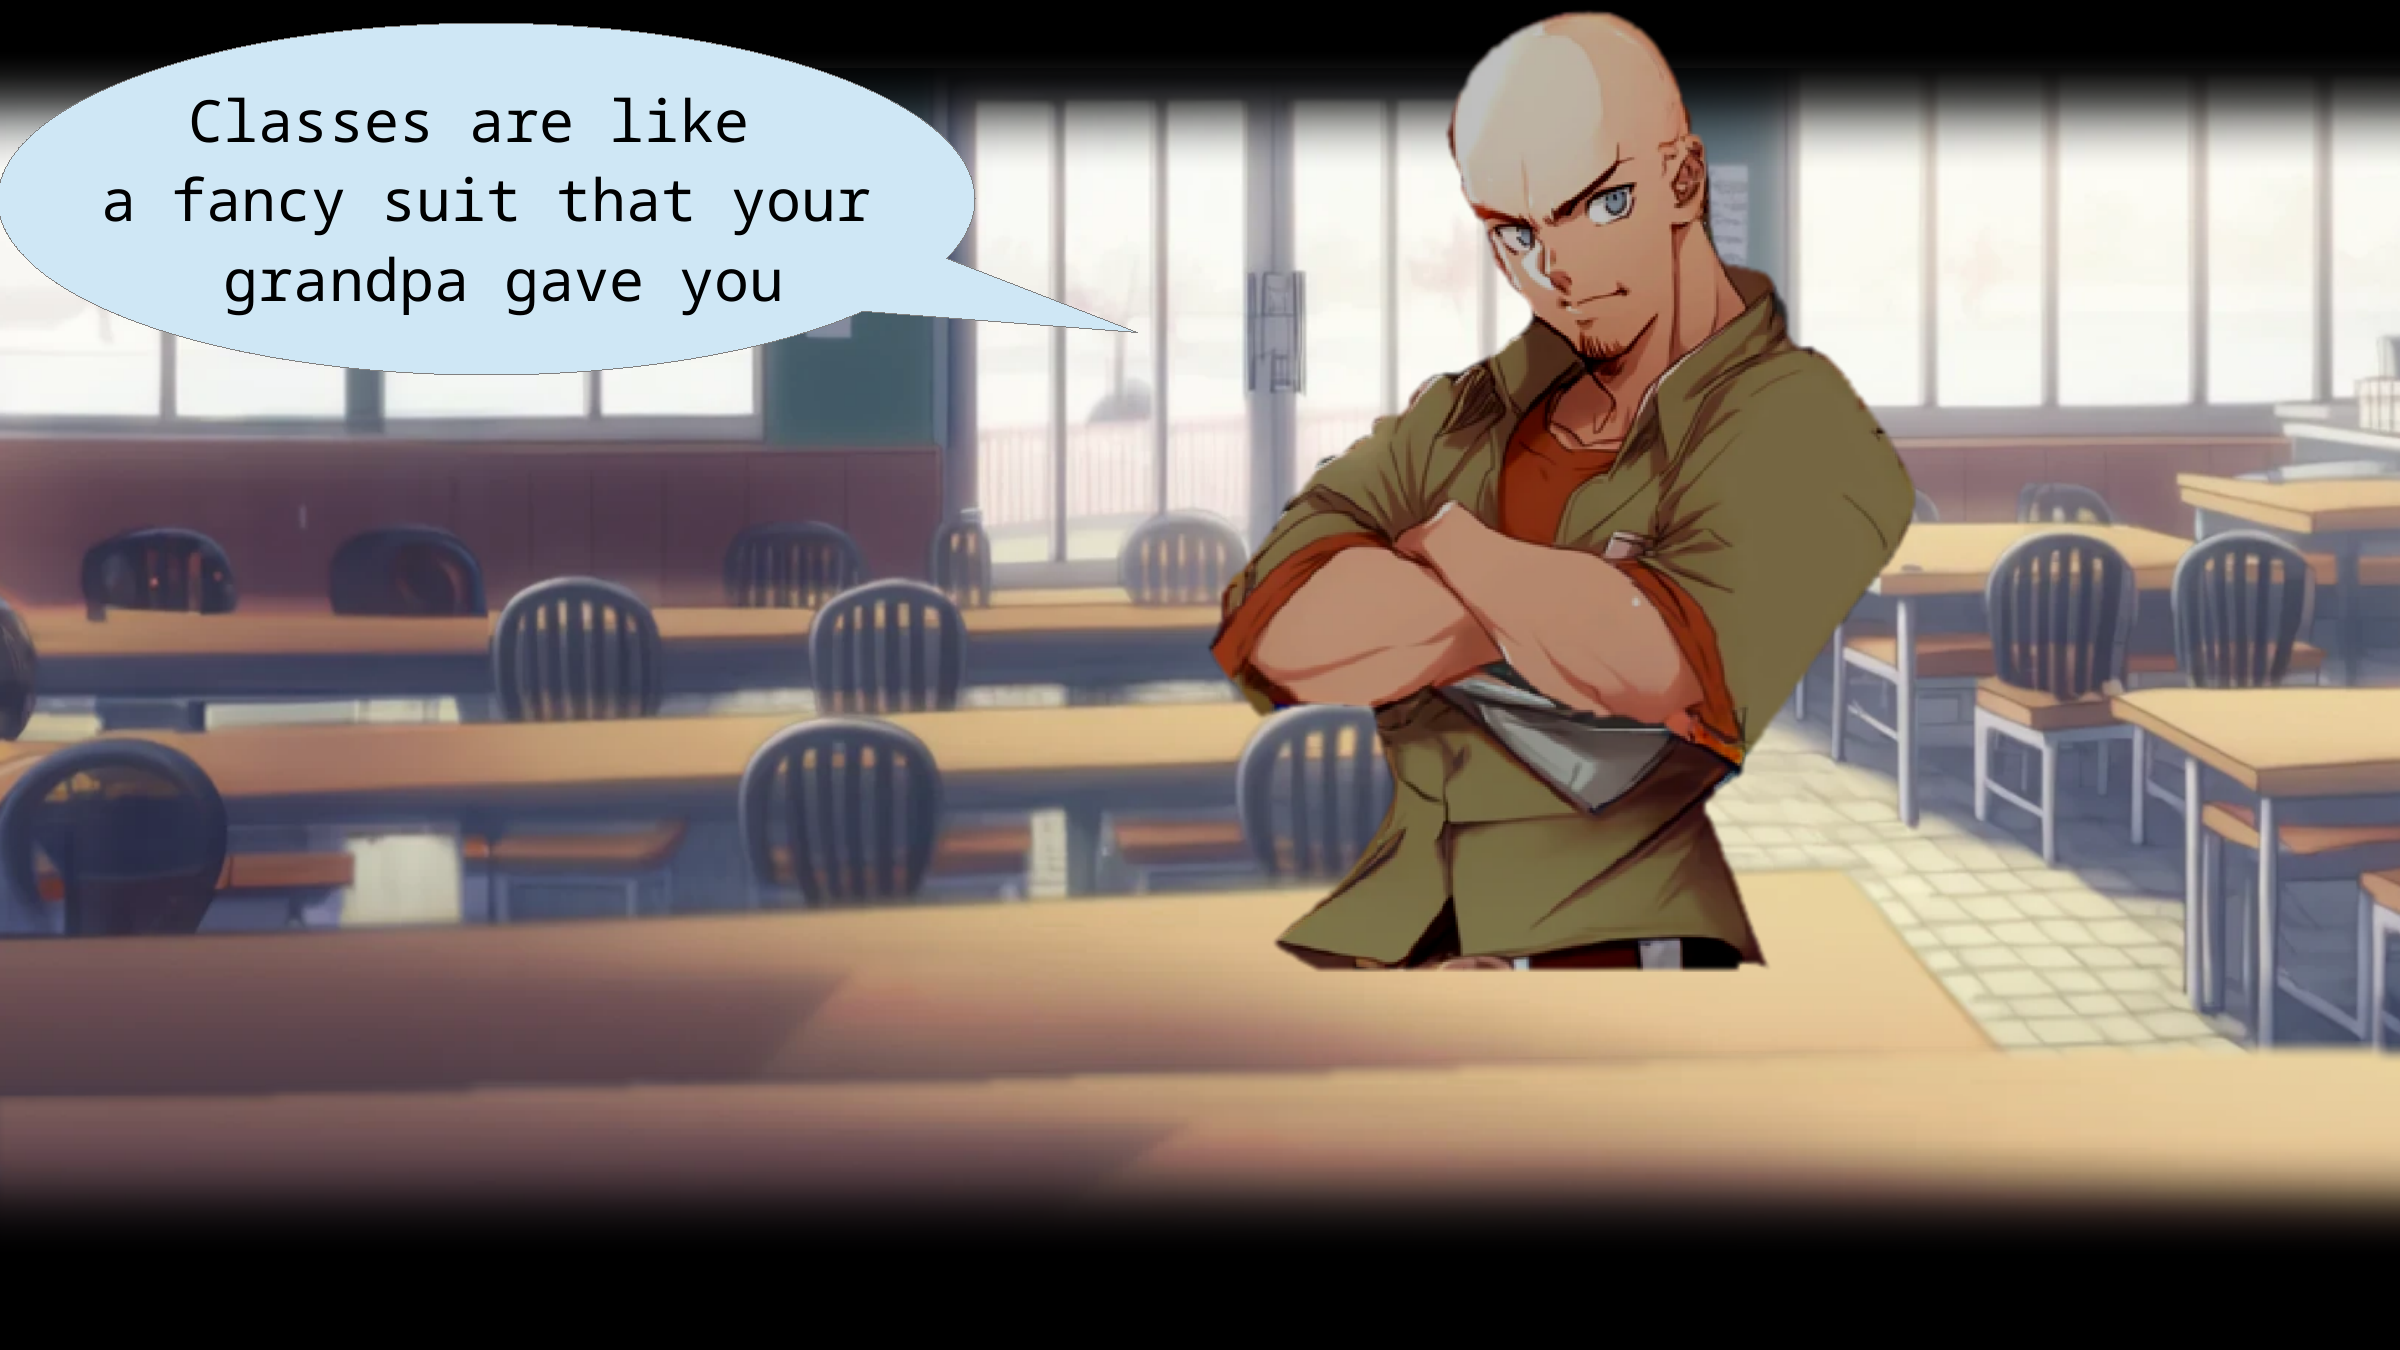

Classes are like
a fancy suit that your
 grandpa gave you